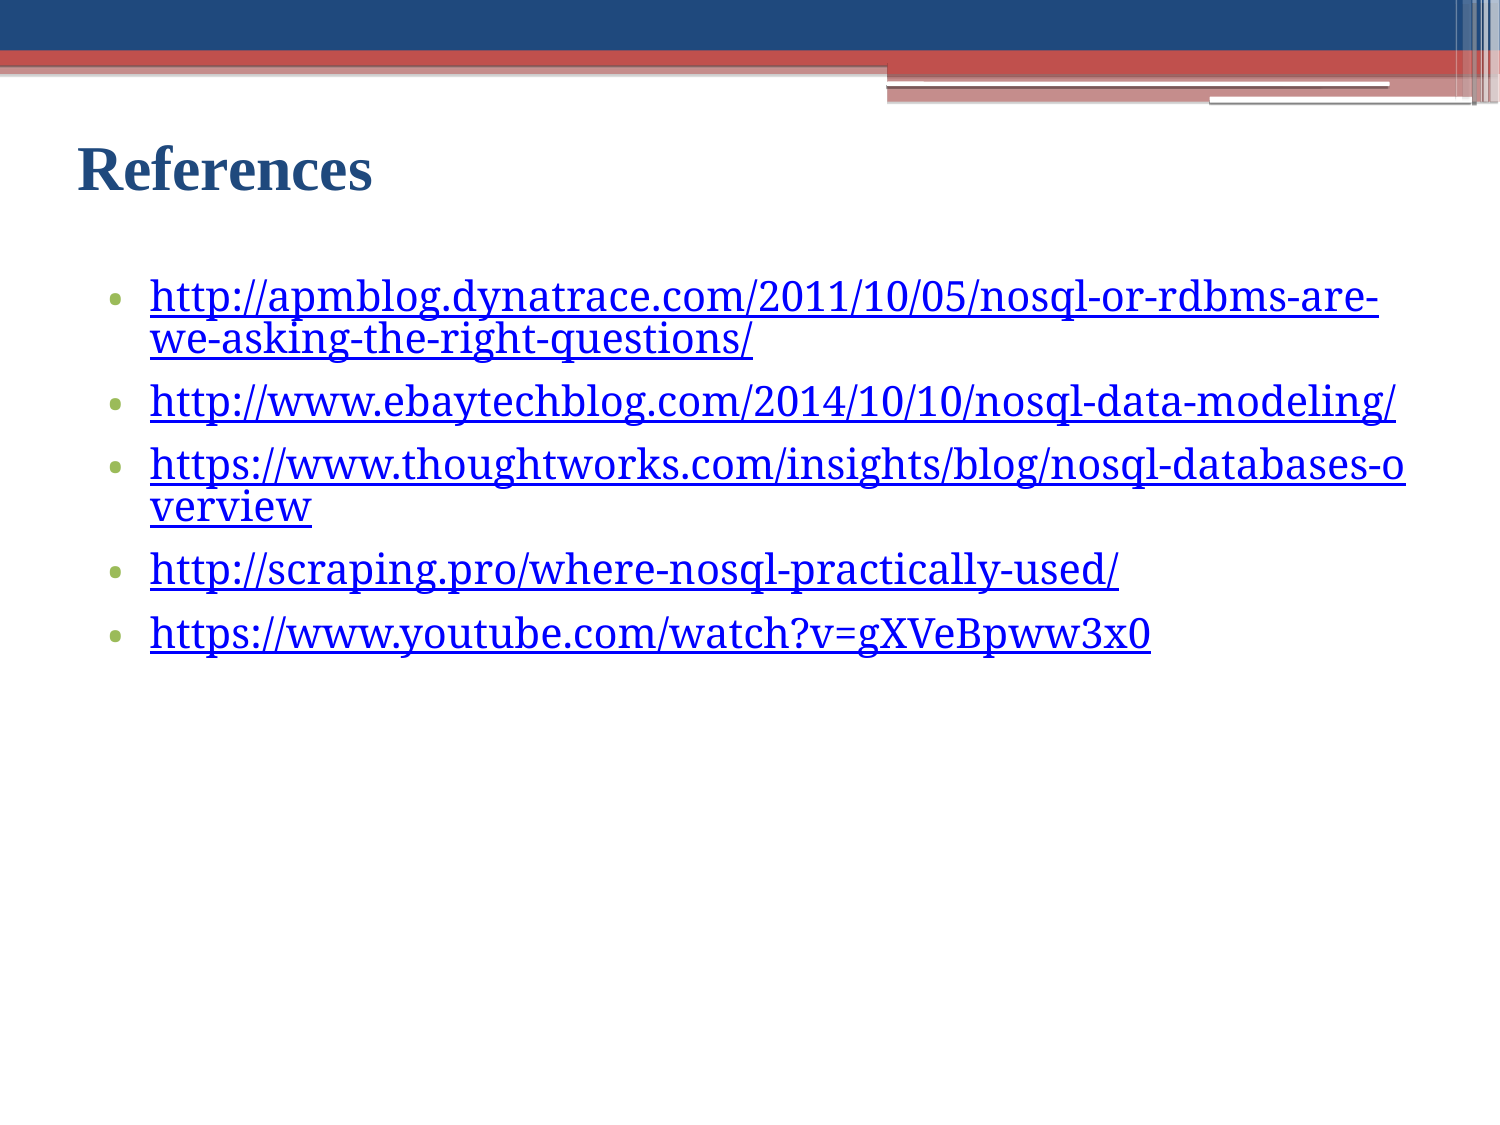

# References
http://apmblog.dynatrace.com/2011/10/05/nosql-or-rdbms-are-we-asking-the-right-questions/
http://www.ebaytechblog.com/2014/10/10/nosql-data-modeling/
https://www.thoughtworks.com/insights/blog/nosql-databases-overview
http://scraping.pro/where-nosql-practically-used/
https://www.youtube.com/watch?v=gXVeBpww3x0